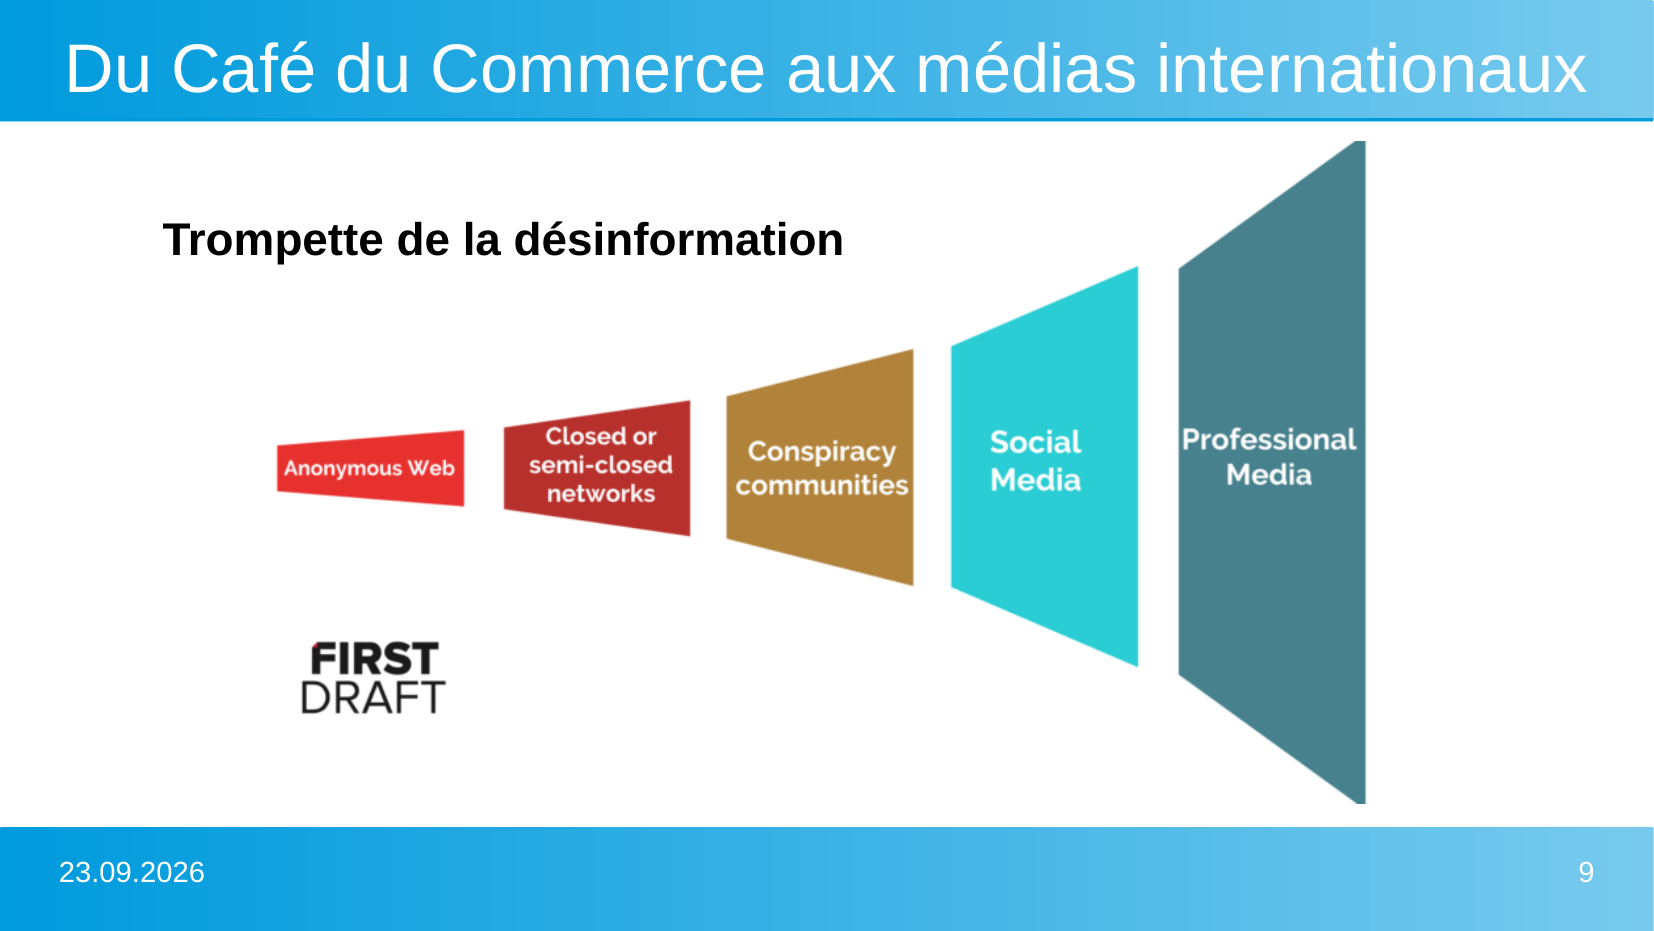

# Du Café du Commerce aux médias internationaux
Trompette de la désinformation
9